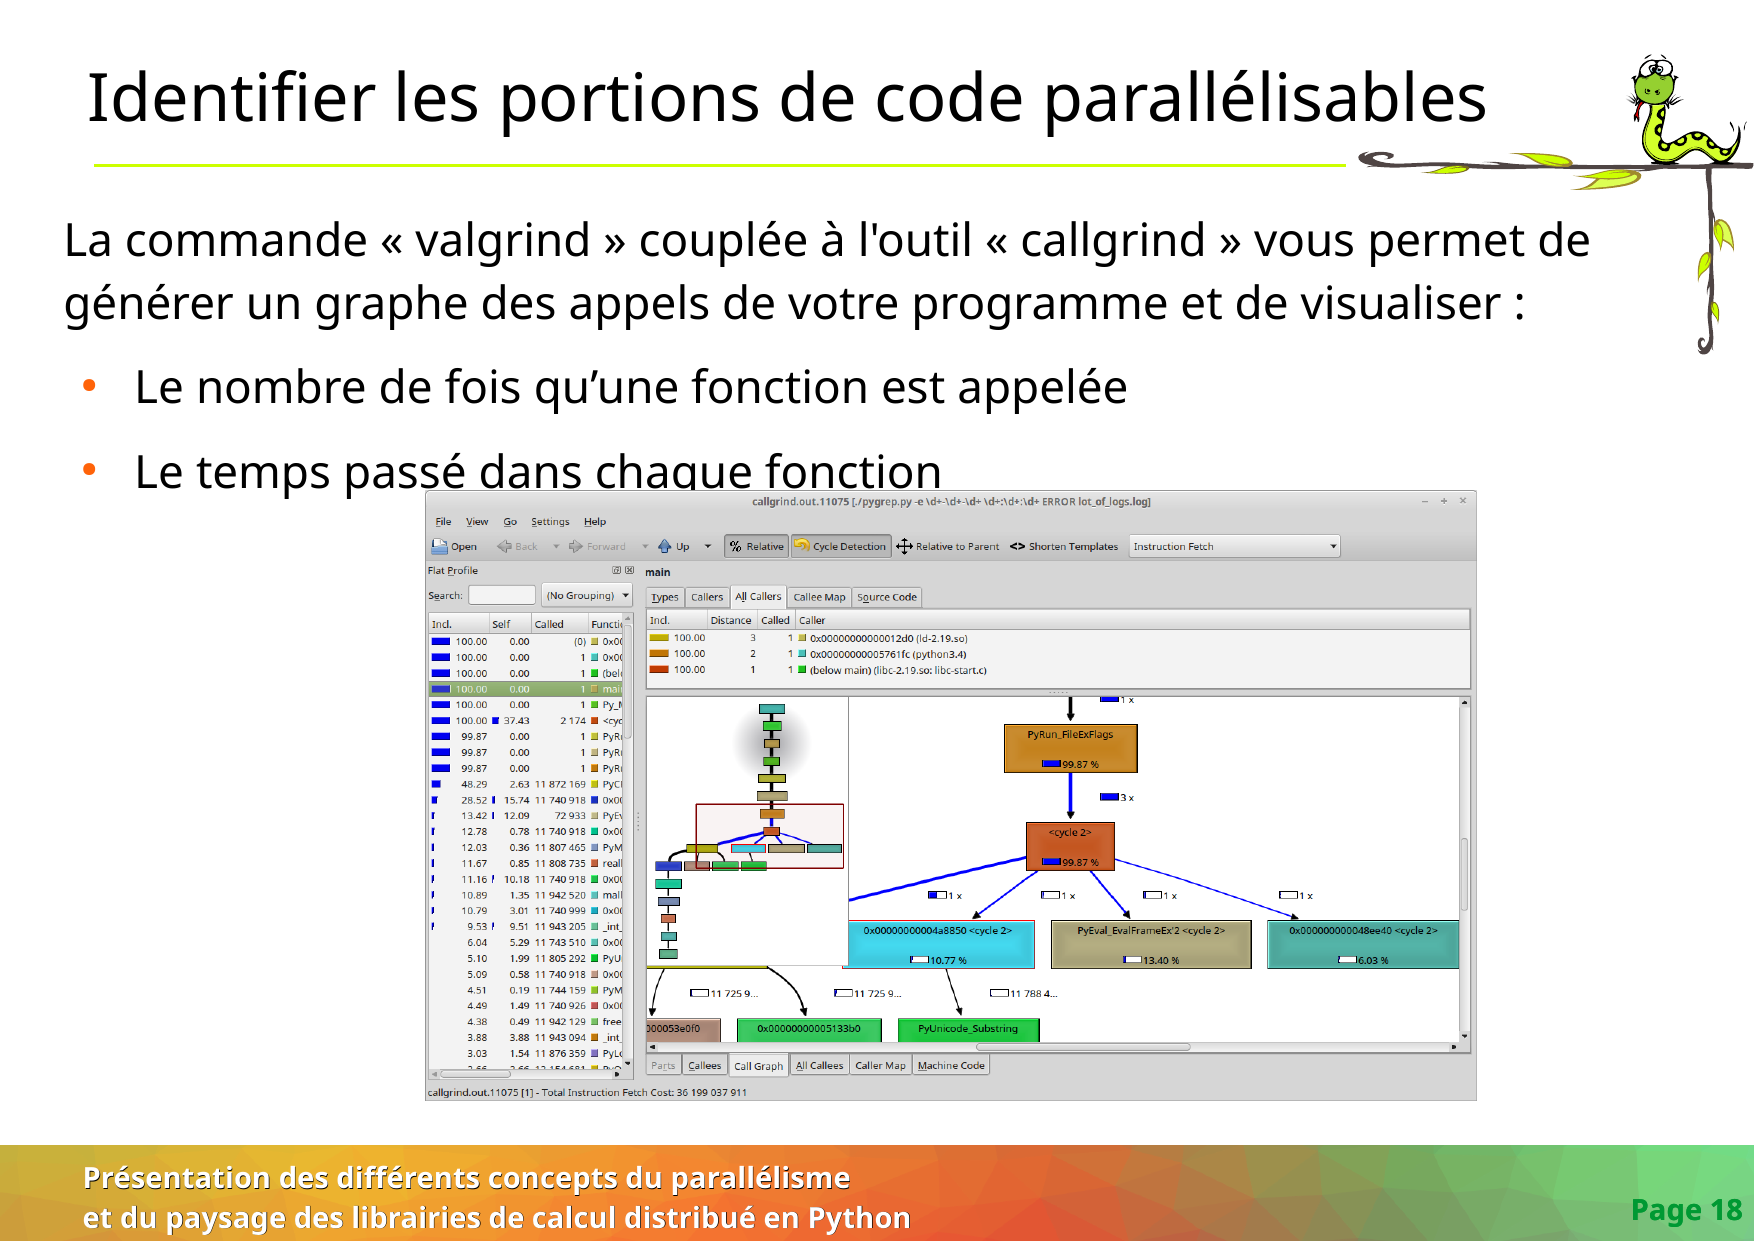

# Identifier les portions de code parallélisables
La commande « valgrind » couplée à l'outil « callgrind » vous permet de générer un graphe des appels de votre programme et de visualiser :
Le nombre de fois qu’une fonction est appelée
Le temps passé dans chaque fonction
18